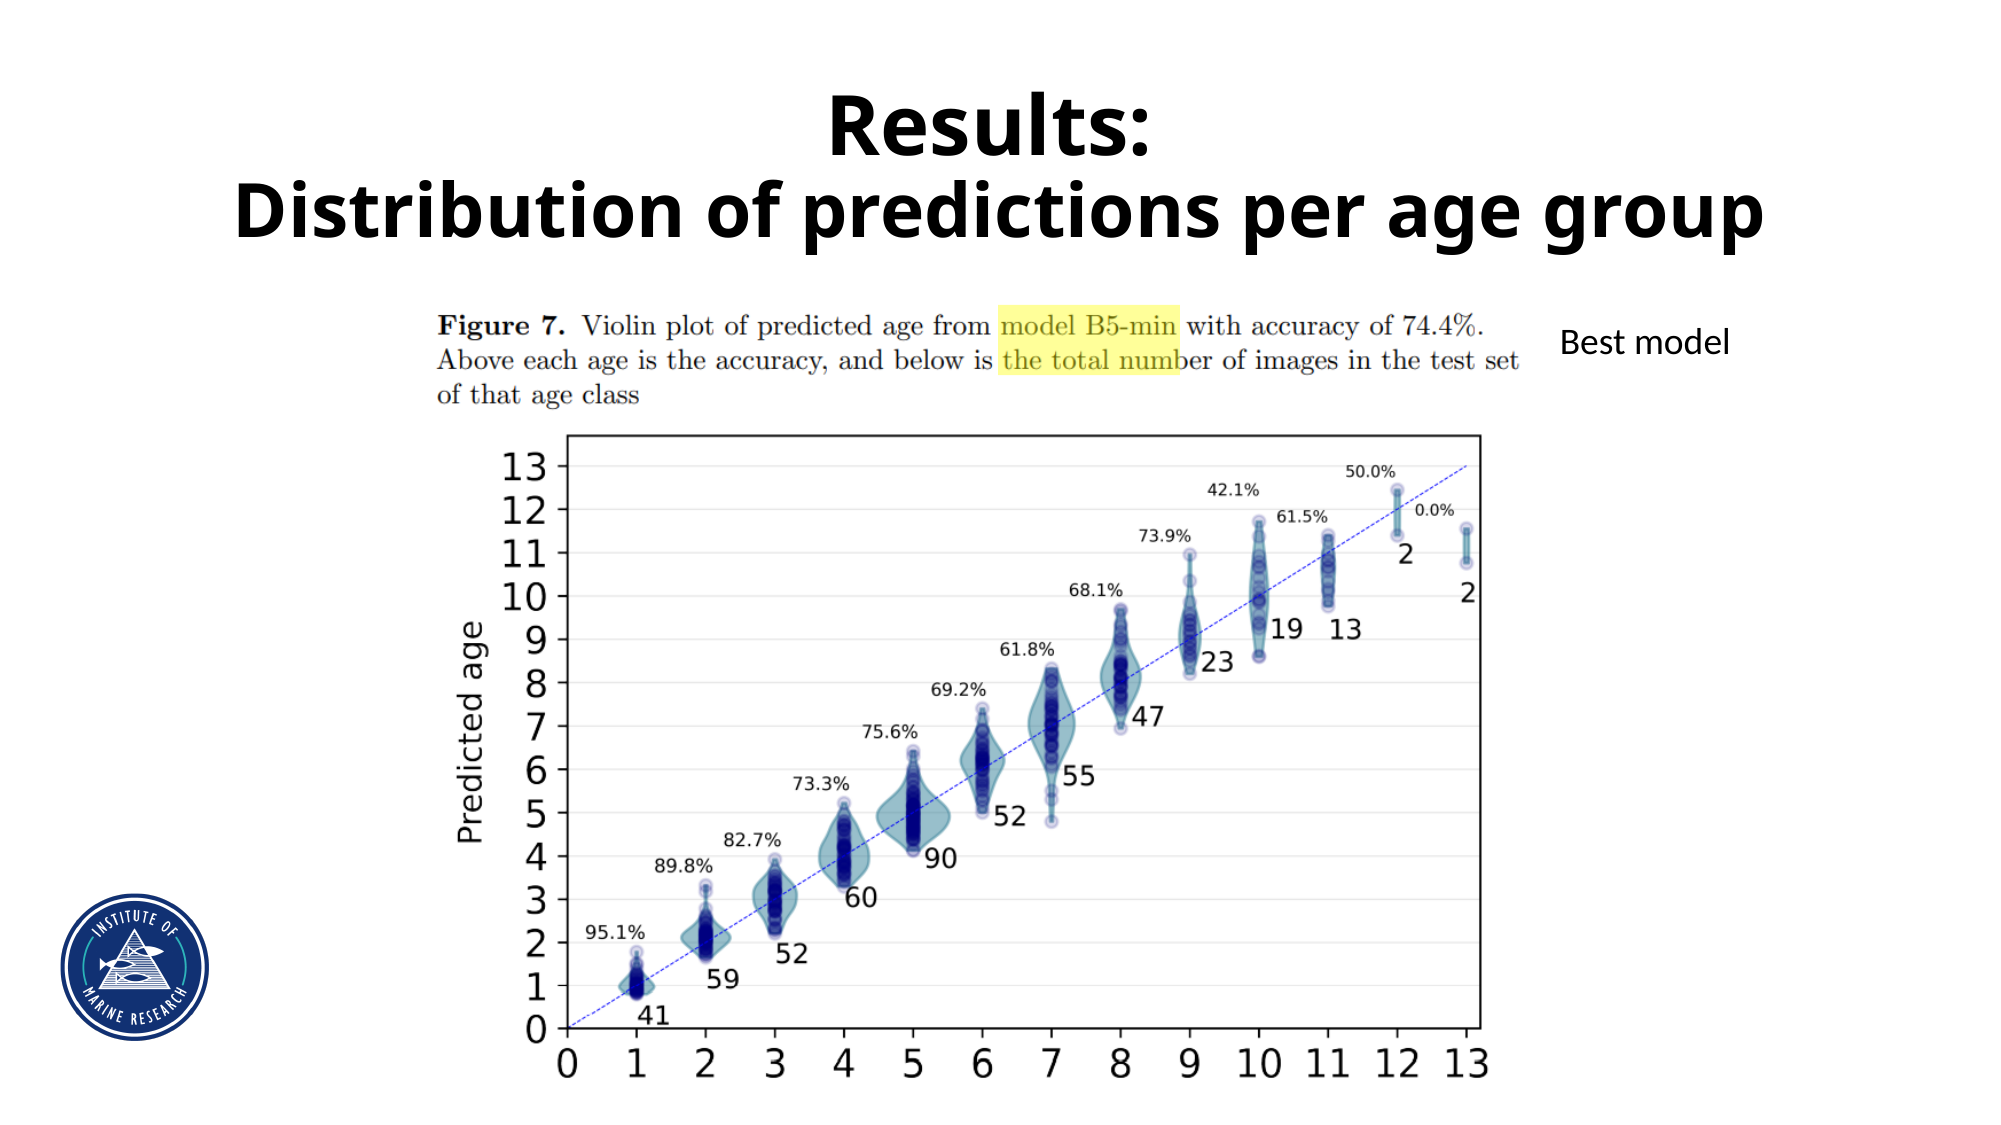

Results:
Distribution of predictions per age group
#
Best model